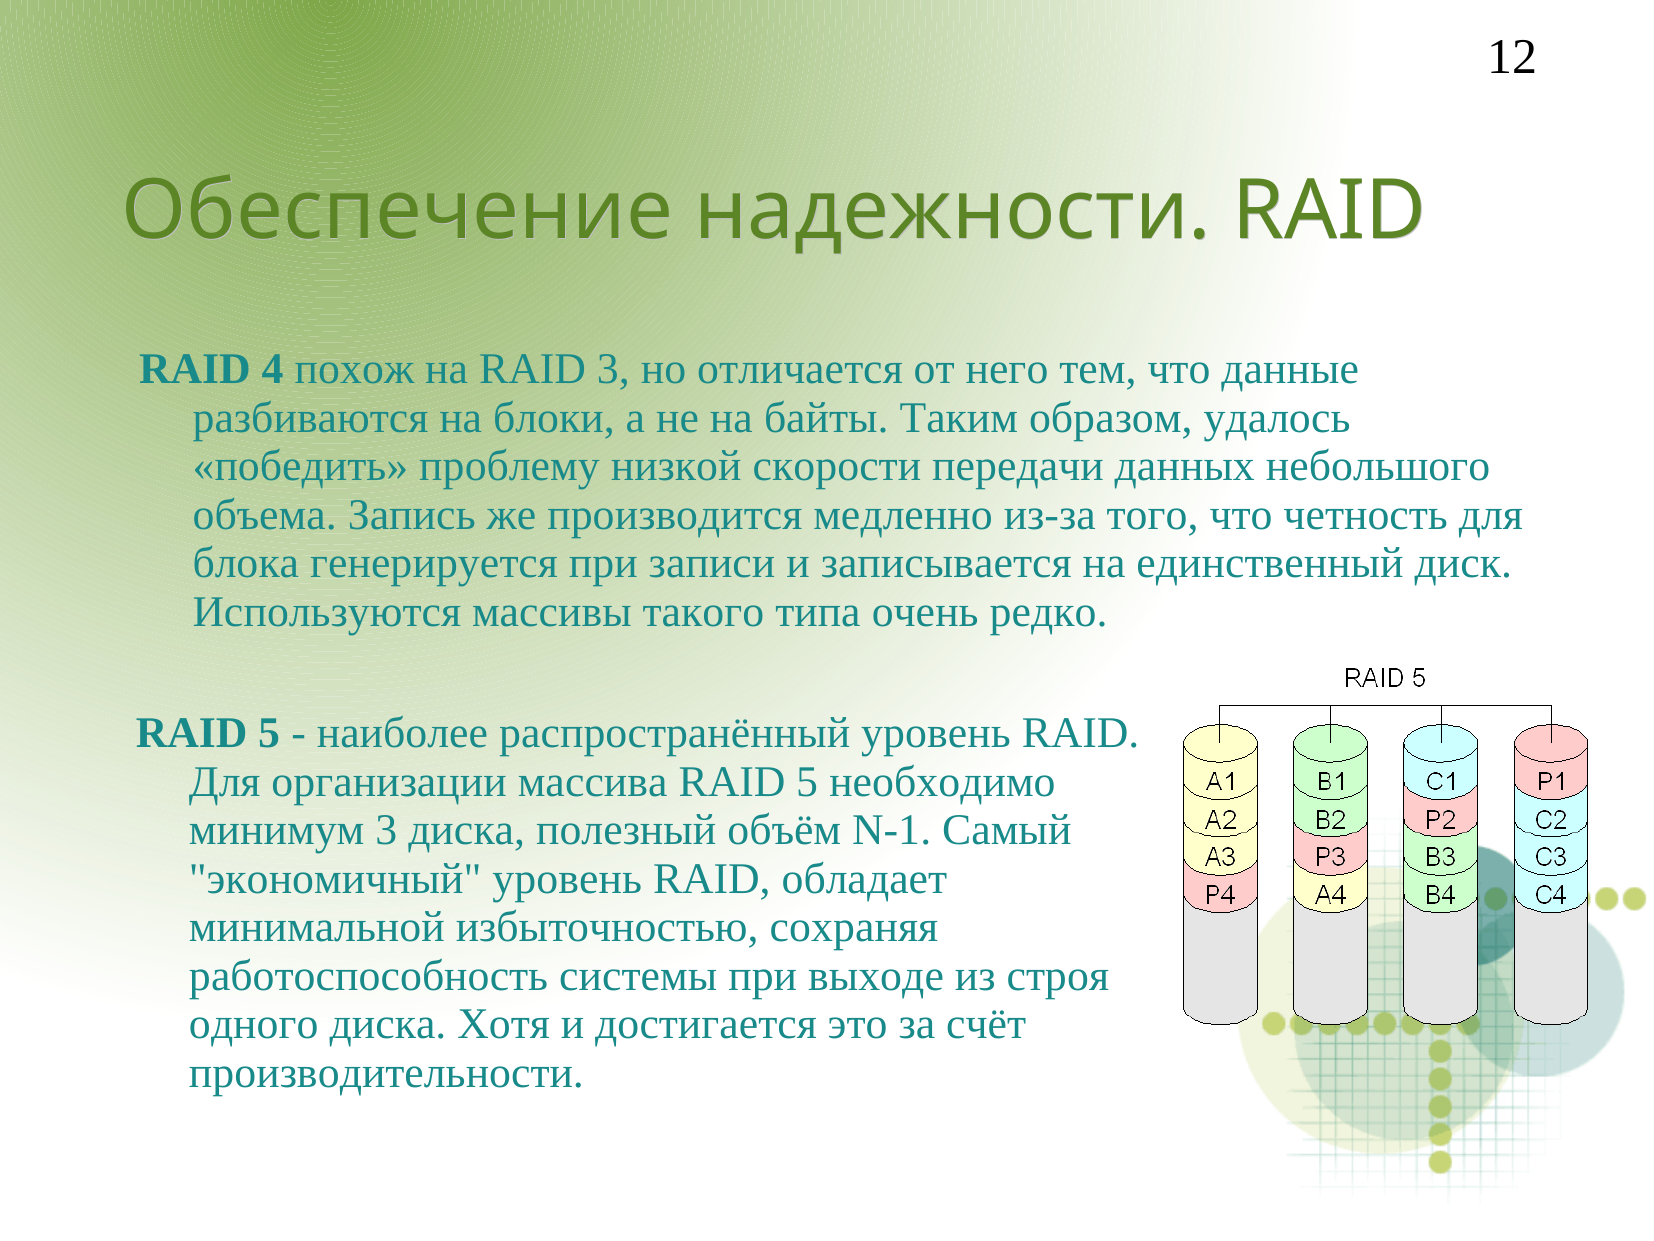

# Обеспечение надежности. RAID
RAID 4 похож на RAID 3, но отличается от него тем, что данные разбиваются на блоки, а не на байты. Таким образом, удалось «победить» проблему низкой скорости передачи данных небольшого объема. Запись же производится медленно из-за того, что четность для блока генерируется при записи и записывается на единственный диск. Используются массивы такого типа очень редко.
RAID 5 - наиболее распространённый уровень RAID. Для организации массива RAID 5 необходимо минимум 3 диска, полезный объём N-1. Самый "экономичный" уровень RAID, обладает минимальной избыточностью, сохраняя работоспособность системы при выходе из строя одного диска. Хотя и достигается это за счёт производительности.